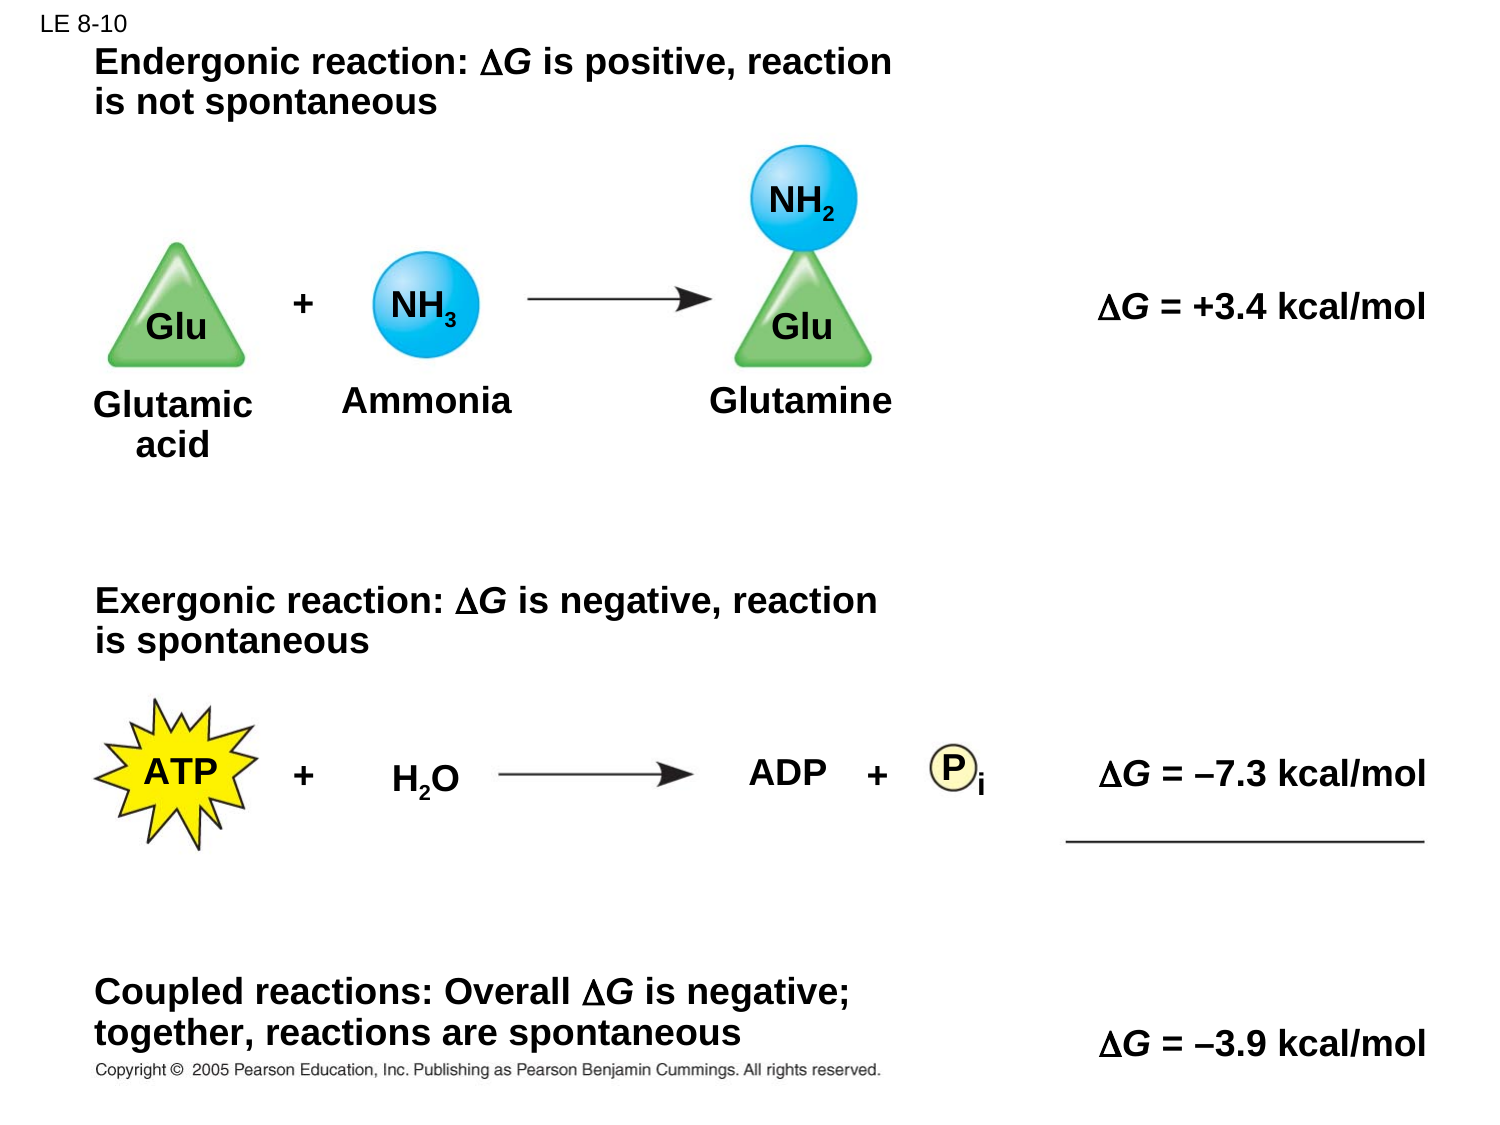

# LE 8-10
Endergonic reaction: G is positive, reaction
is not spontaneous
NH2
NH3
G = +3.4 kcal/mol
+
Glu
Glu
Ammonia
Glutamine
Glutamic
acid
Exergonic reaction: G is negative, reaction
is spontaneous
P
ATP
ADP
G = –7.3 kcal/mol
H2O
+
+
i
Coupled reactions: Overall G is negative;
together, reactions are spontaneous
G = –3.9 kcal/mol